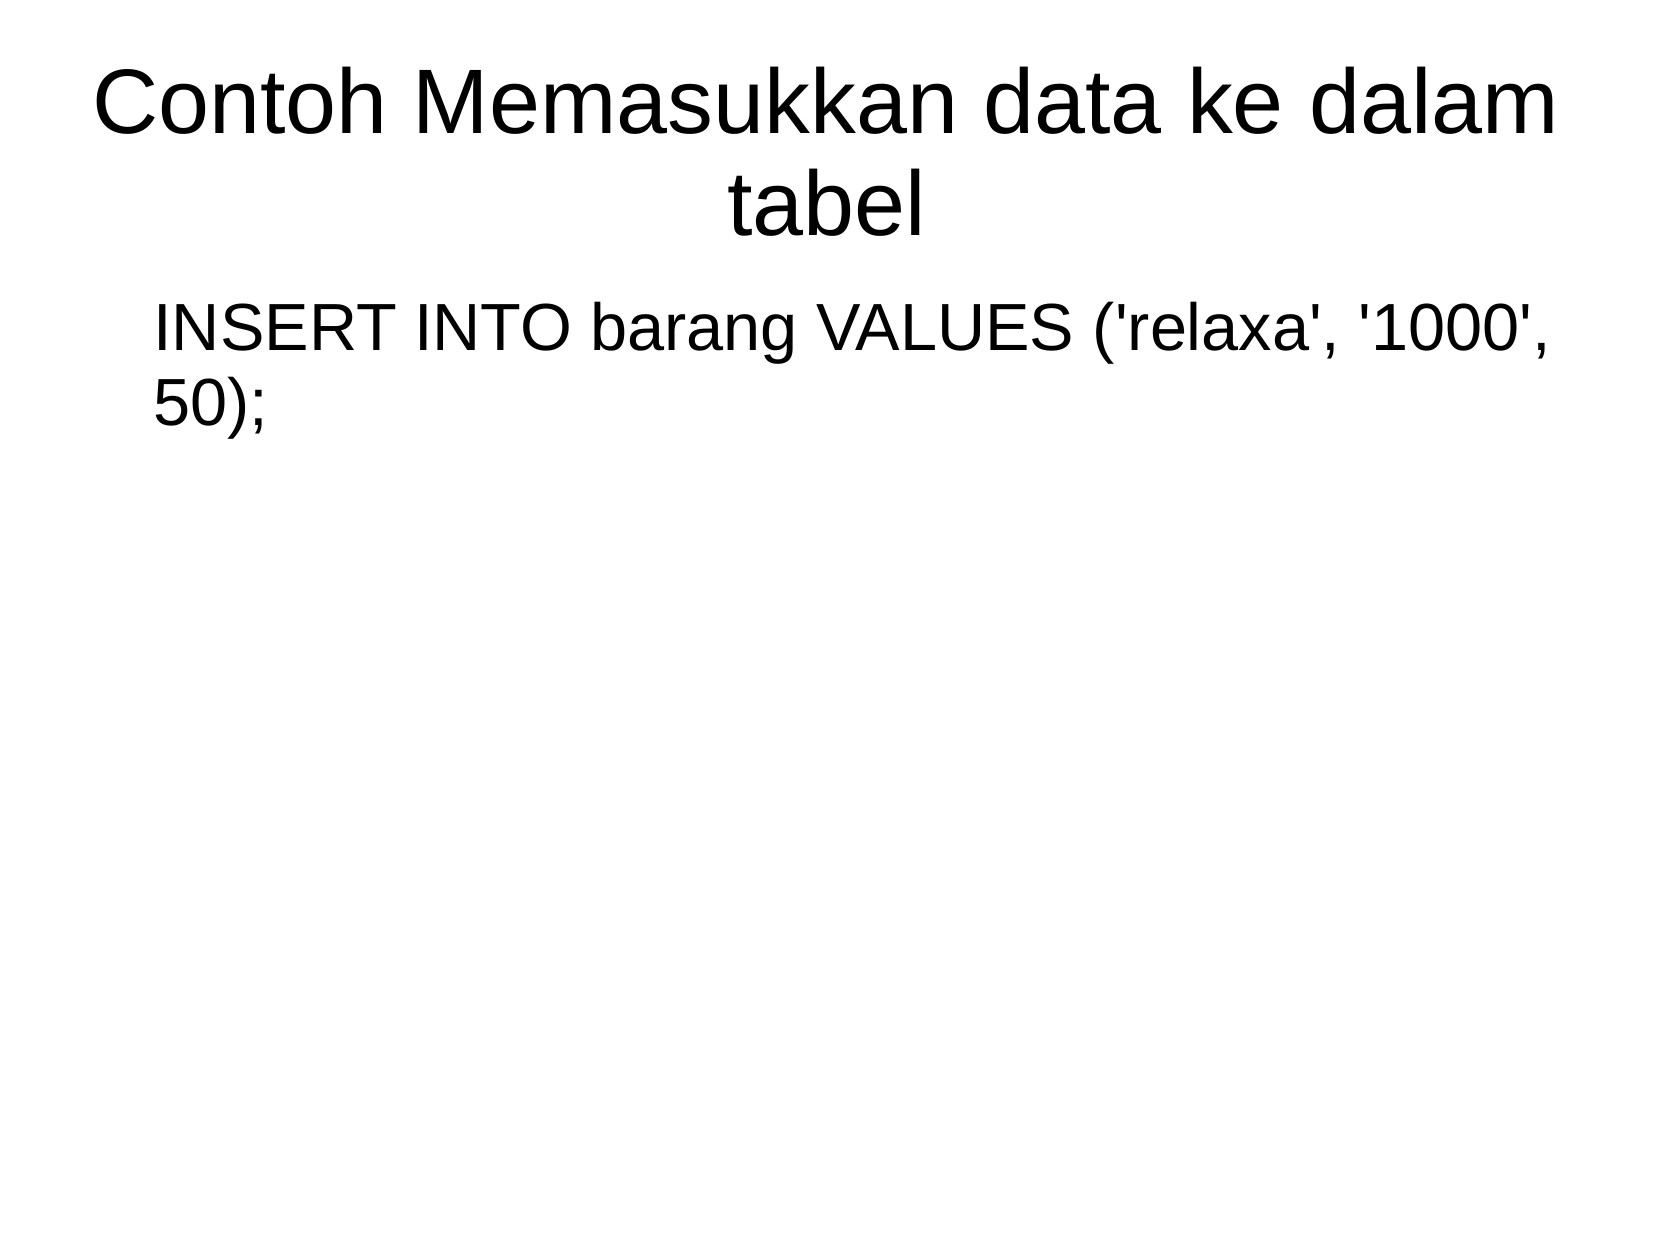

# Contoh Memasukkan data ke dalam tabel
INSERT INTO barang VALUES ('relaxa', '1000', 50);